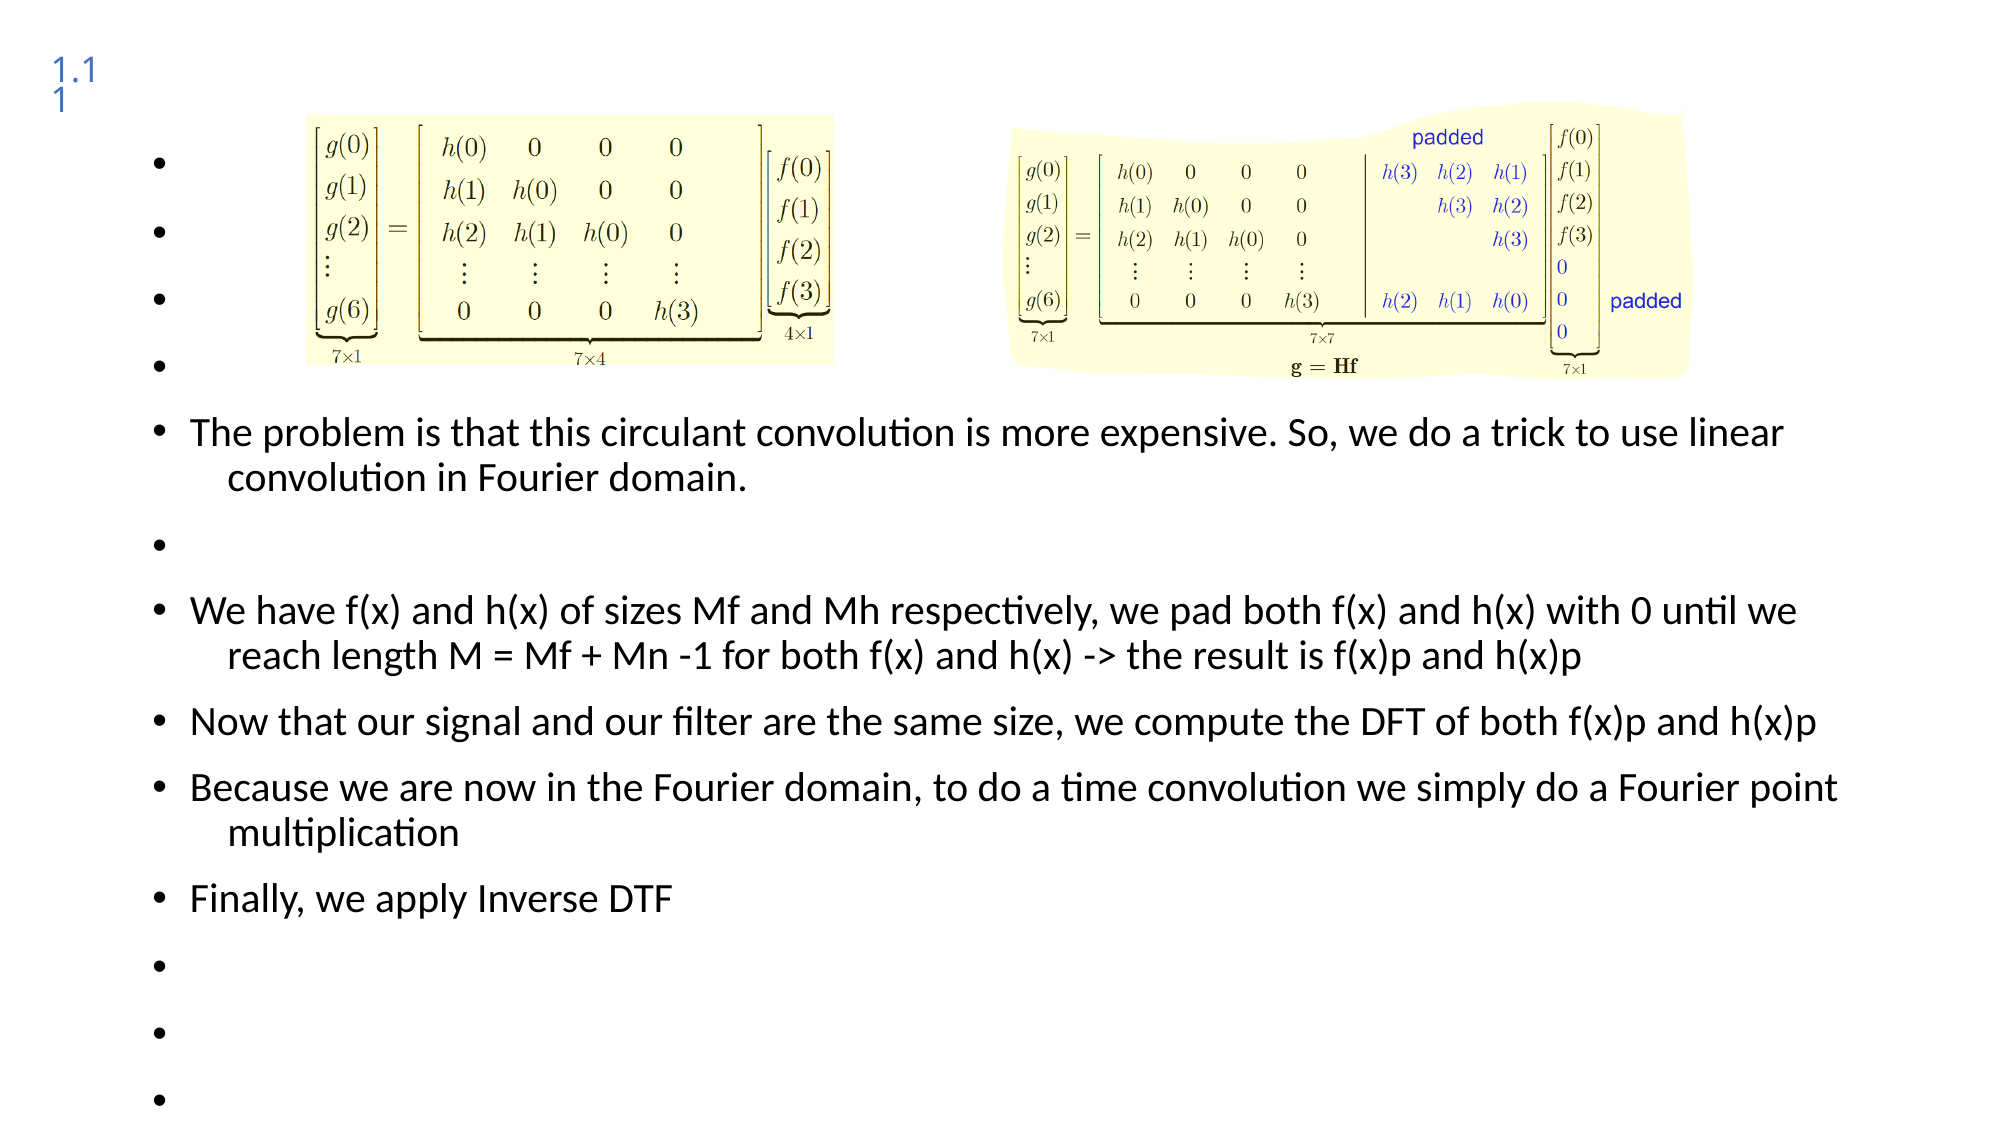

1.11
# The problem is that this circulant convolution is more expensive. So, we do a trick to use linear convolution in Fourier domain.
We have f(x) and h(x) of sizes Mf and Mh respectively, we pad both f(x) and h(x) with 0 until we reach length M = Mf + Mn -1 for both f(x) and h(x) -> the result is f(x)p and h(x)p
Now that our signal and our filter are the same size, we compute the DFT of both f(x)p and h(x)p
Because we are now in the Fourier domain, to do a time convolution we simply do a Fourier point multiplication
Finally, we apply Inverse DTF